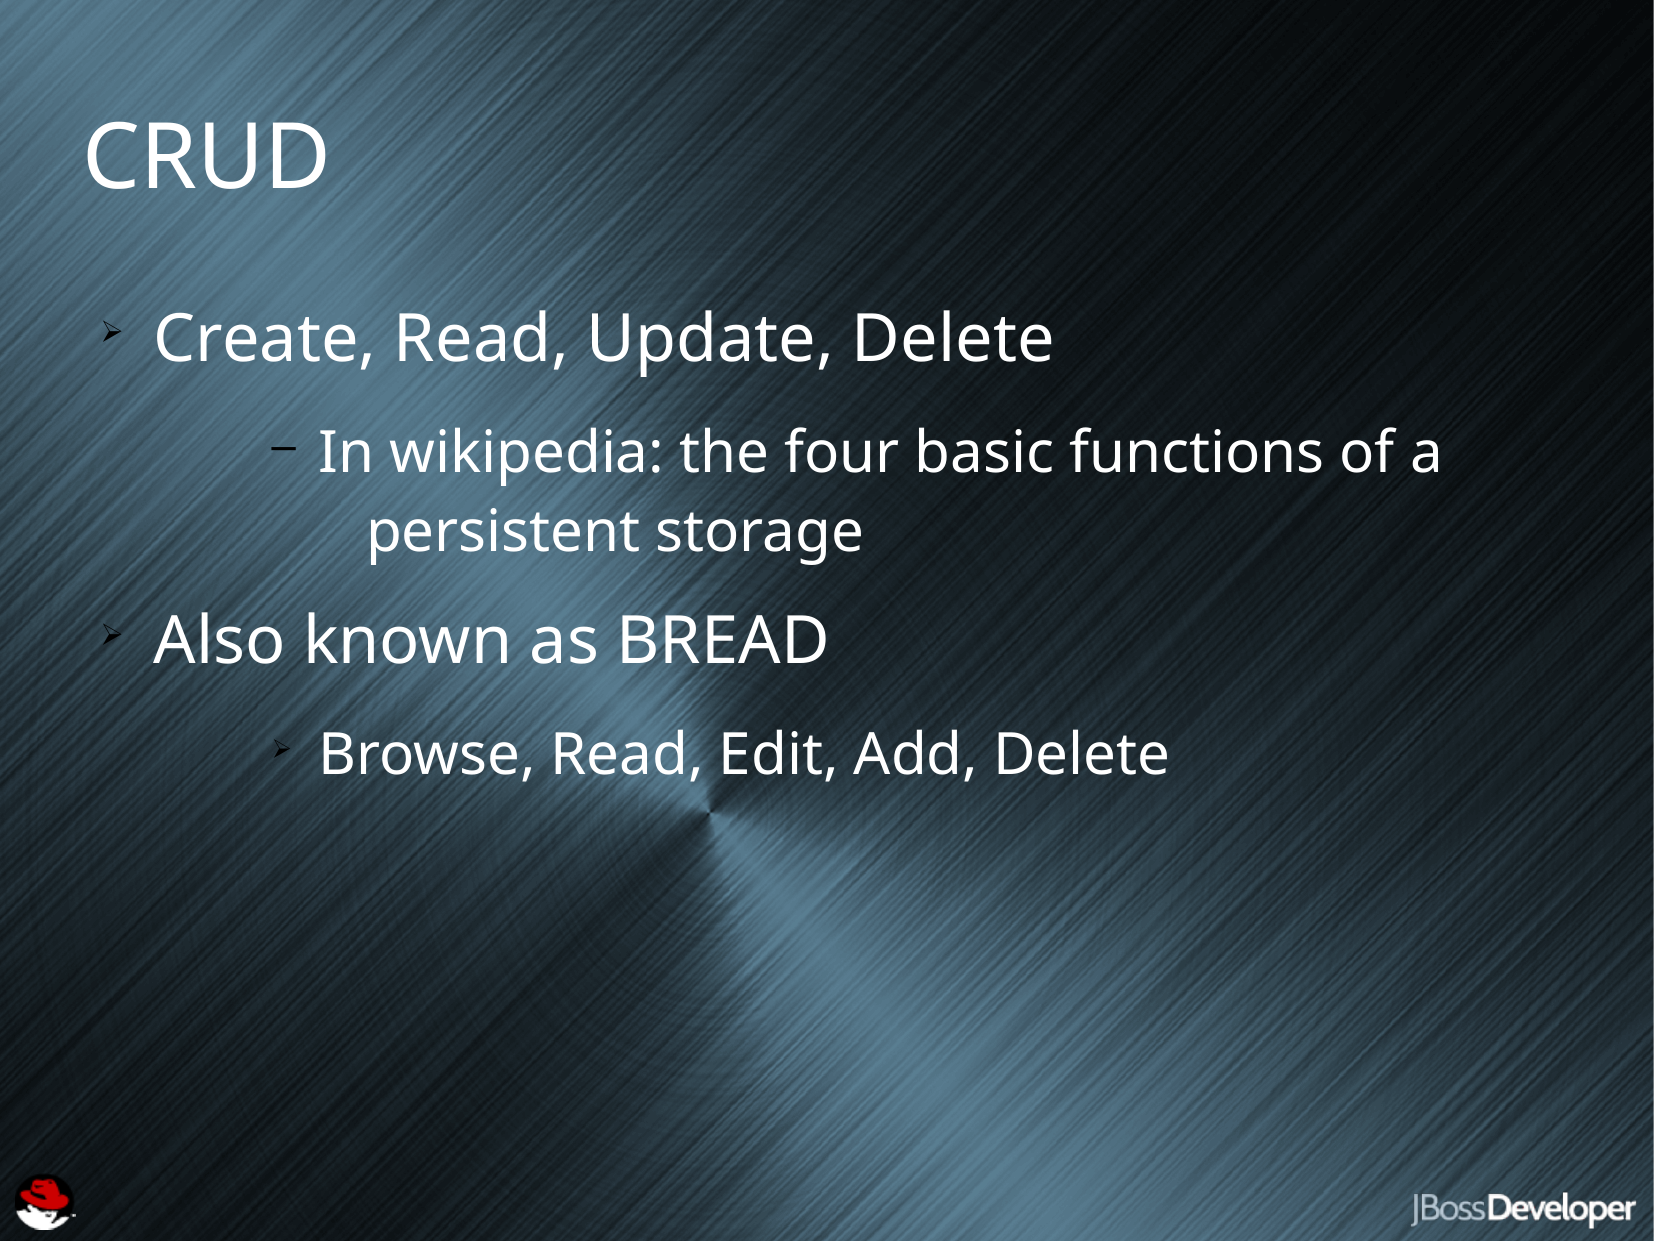

# CRUD
Create, Read, Update, Delete
In wikipedia: the four basic functions of a persistent storage
Also known as BREAD
Browse, Read, Edit, Add, Delete